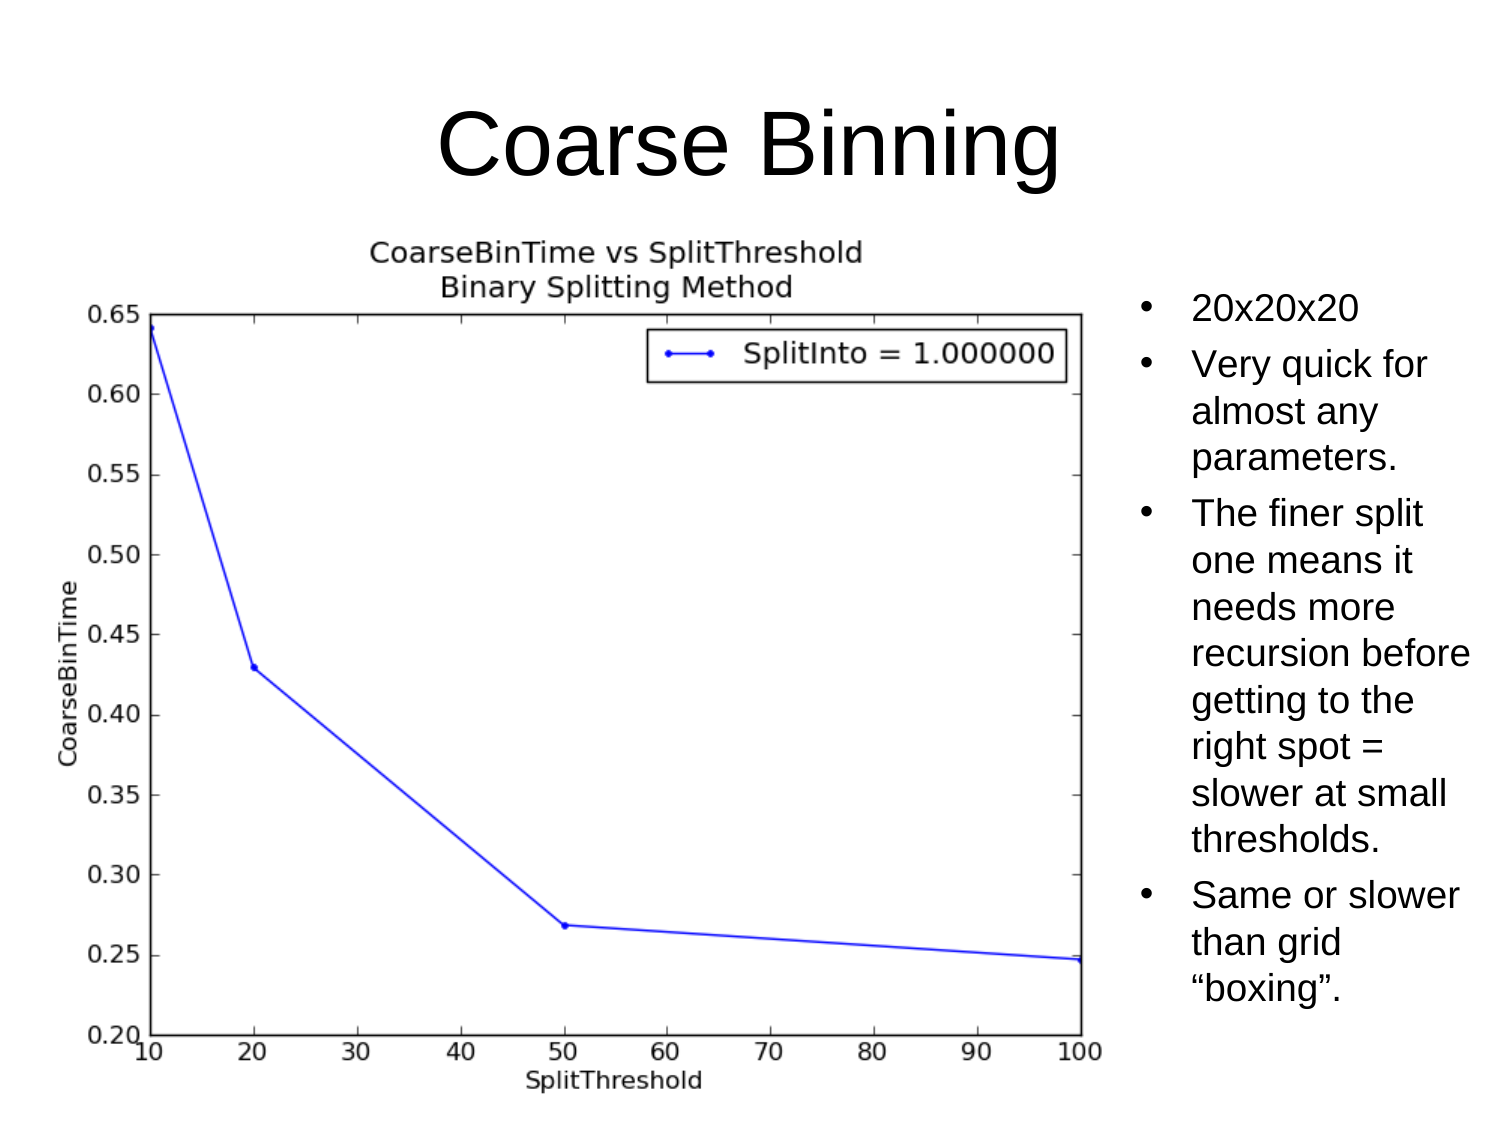

# Coarse Binning
20x20x20
Very quick for almost any parameters.
The finer split one means it needs more recursion before getting to the right spot = slower at small thresholds.
Same or slower than grid “boxing”.